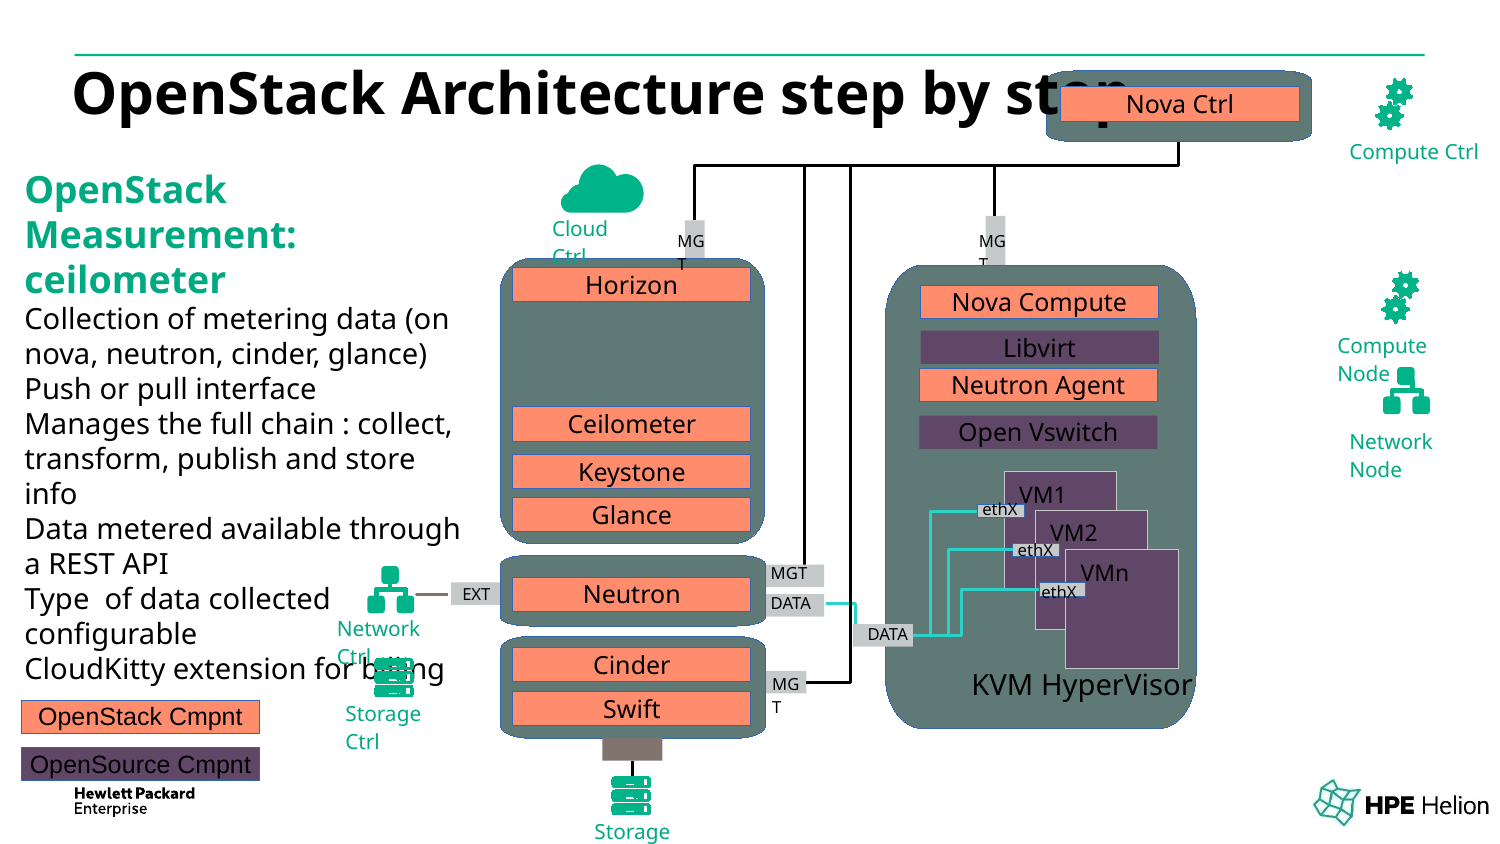

# OpenStack Architecture step by step
Compute Ctrl
Nova Ctrl
Cloud Ctrl
OpenStack Measurement: ceilometer
Collection of metering data (on nova, neutron, cinder, glance)
Push or pull interface
Manages the full chain : collect, transform, publish and store info
Data metered available through a REST API
Type of data collected configurable
CloudKitty extension for billing
MGT
MGT
 KVM HyperVisor
Horizon
Compute Node
Nova Compute
Libvirt
Network Node
Neutron Agent
Ceilometer
Open Vswitch
Keystone
VM1
ethX
Glance
VM2
ethX
VMn
MGT
Network Ctrl
ethX
EXT
Neutron
DATA
DATA
Cinder
Storage Ctrl
MGT
Swift
OpenStack Cmpnt
OpenSource Cmpnt
Storage